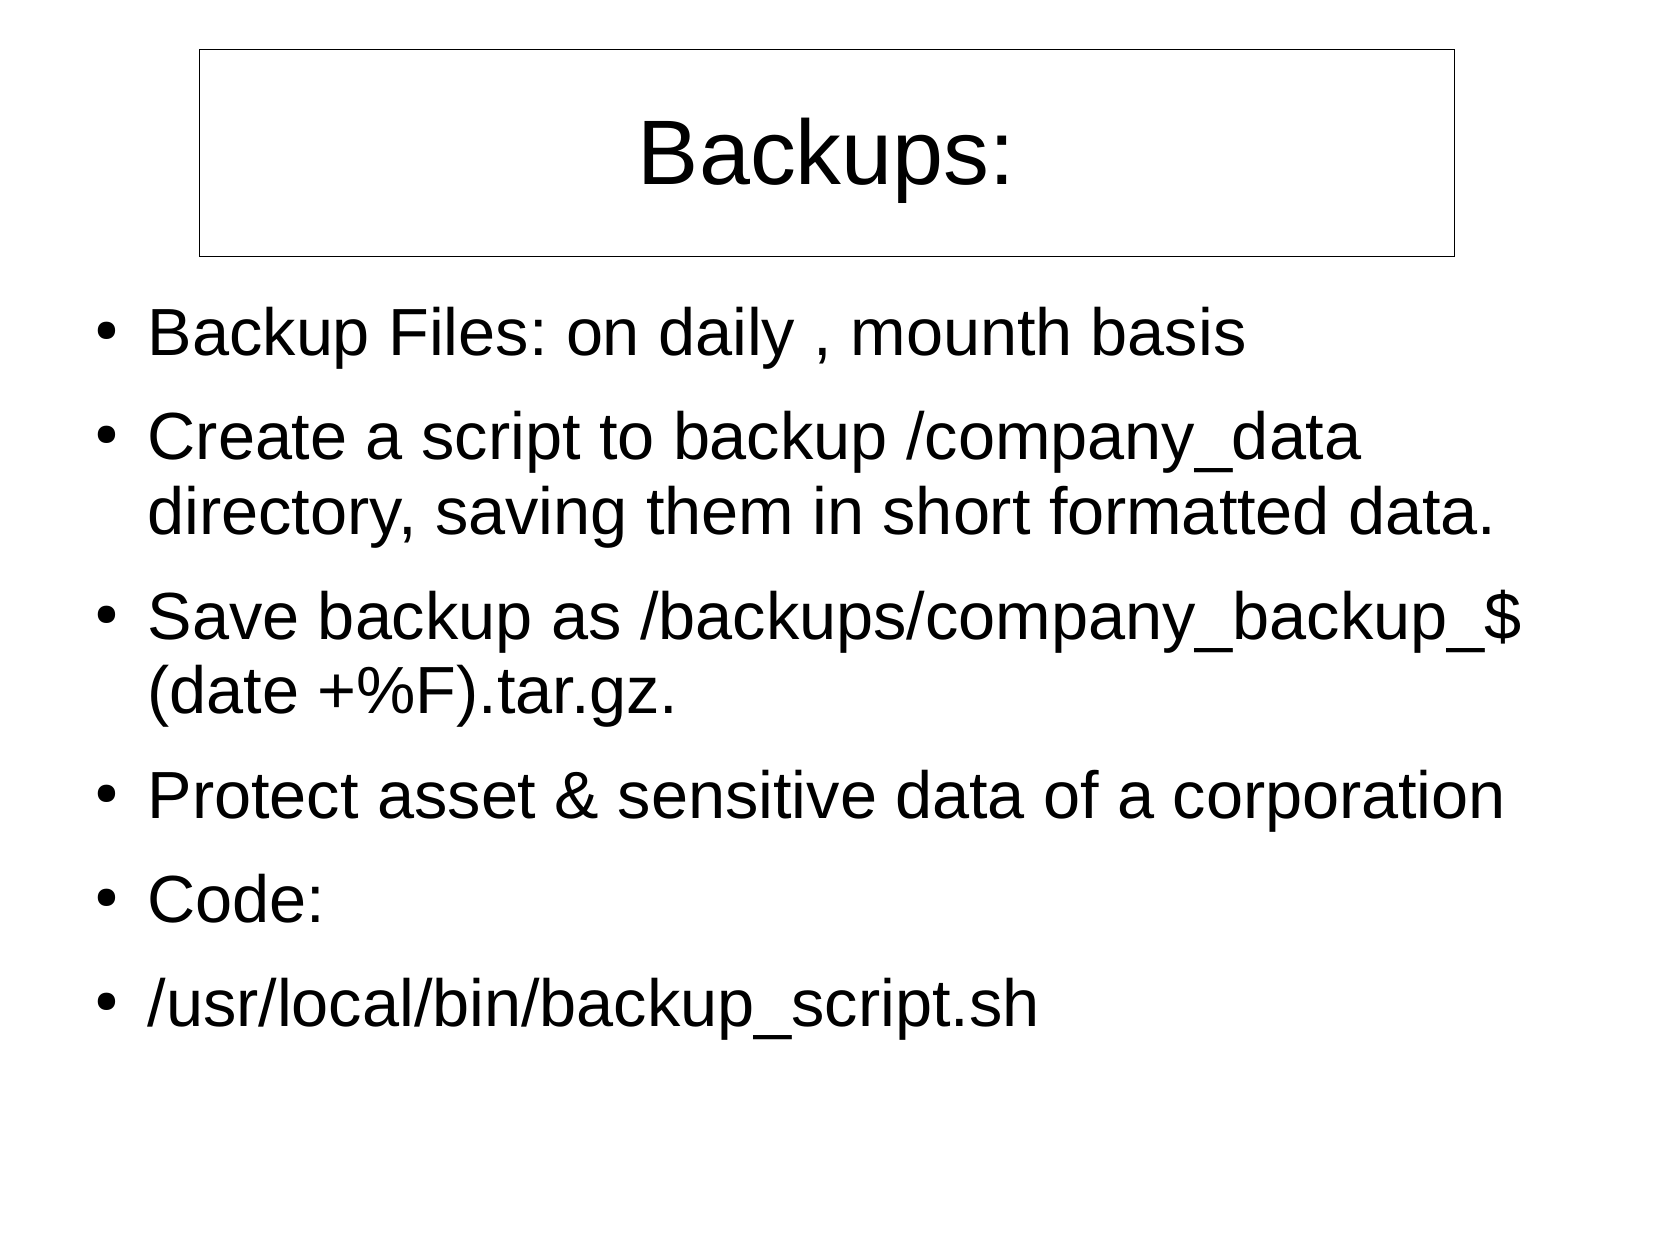

# Backups:
Backup Files: on daily , mounth basis
Create a script to backup /company_data directory, saving them in short formatted data.
Save backup as /backups/company_backup_$(date +%F).tar.gz.
Protect asset & sensitive data of a corporation
Code:
/usr/local/bin/backup_script.sh